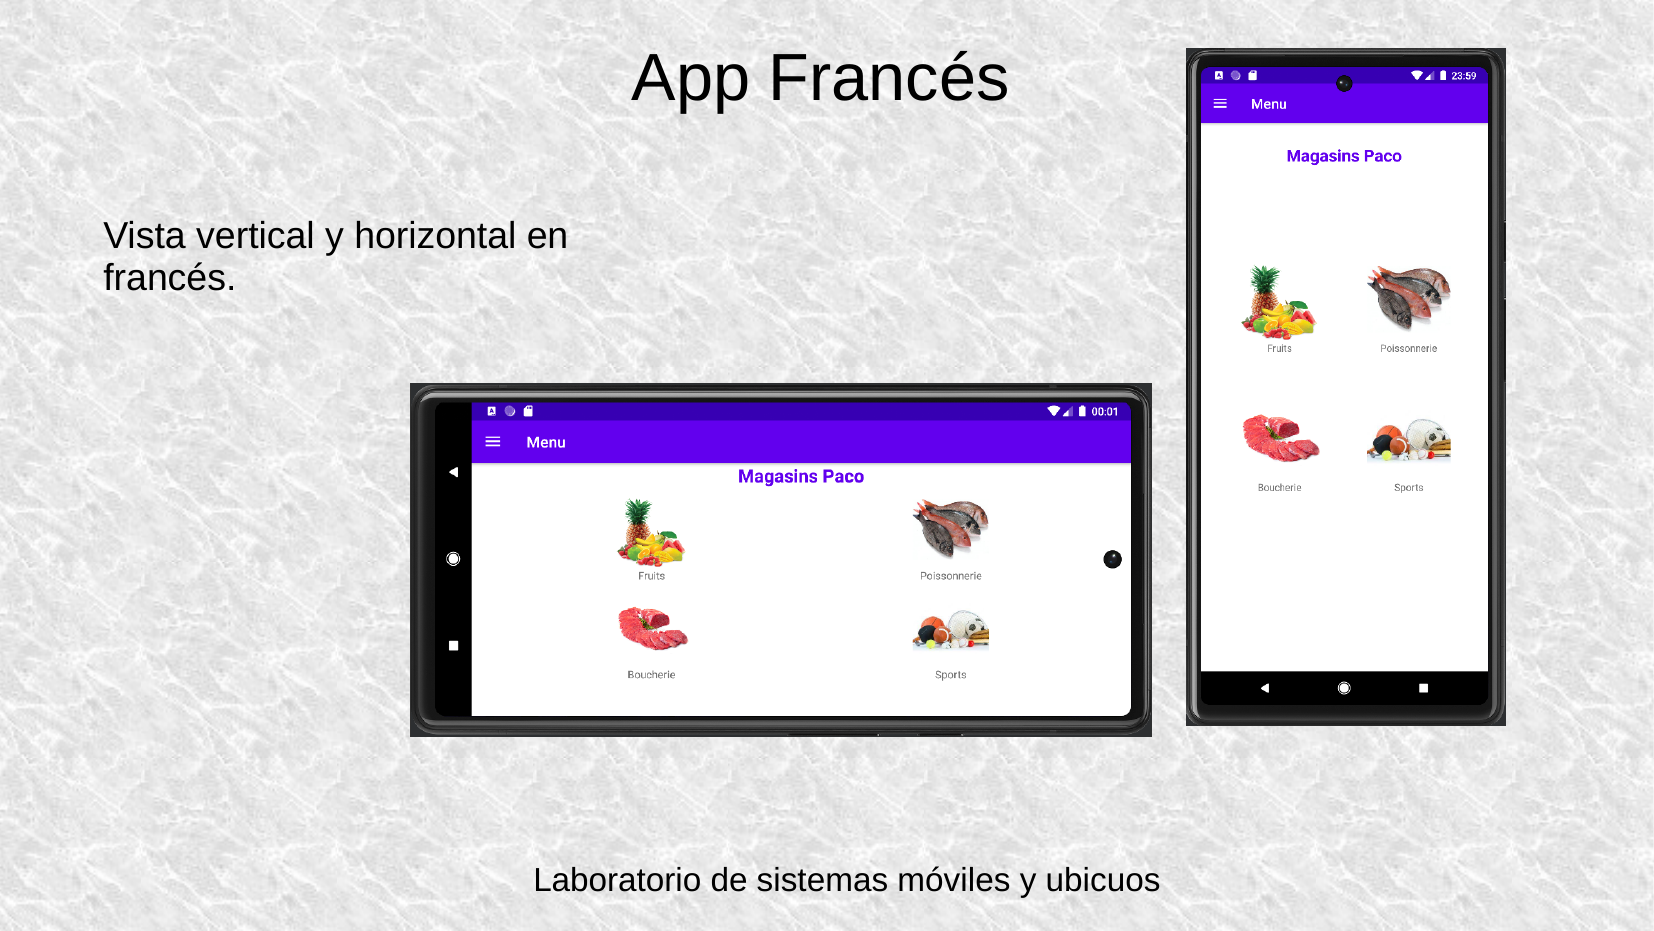

# App Francés
Vista vertical y horizontal en francés.
Laboratorio de sistemas móviles y ubicuos